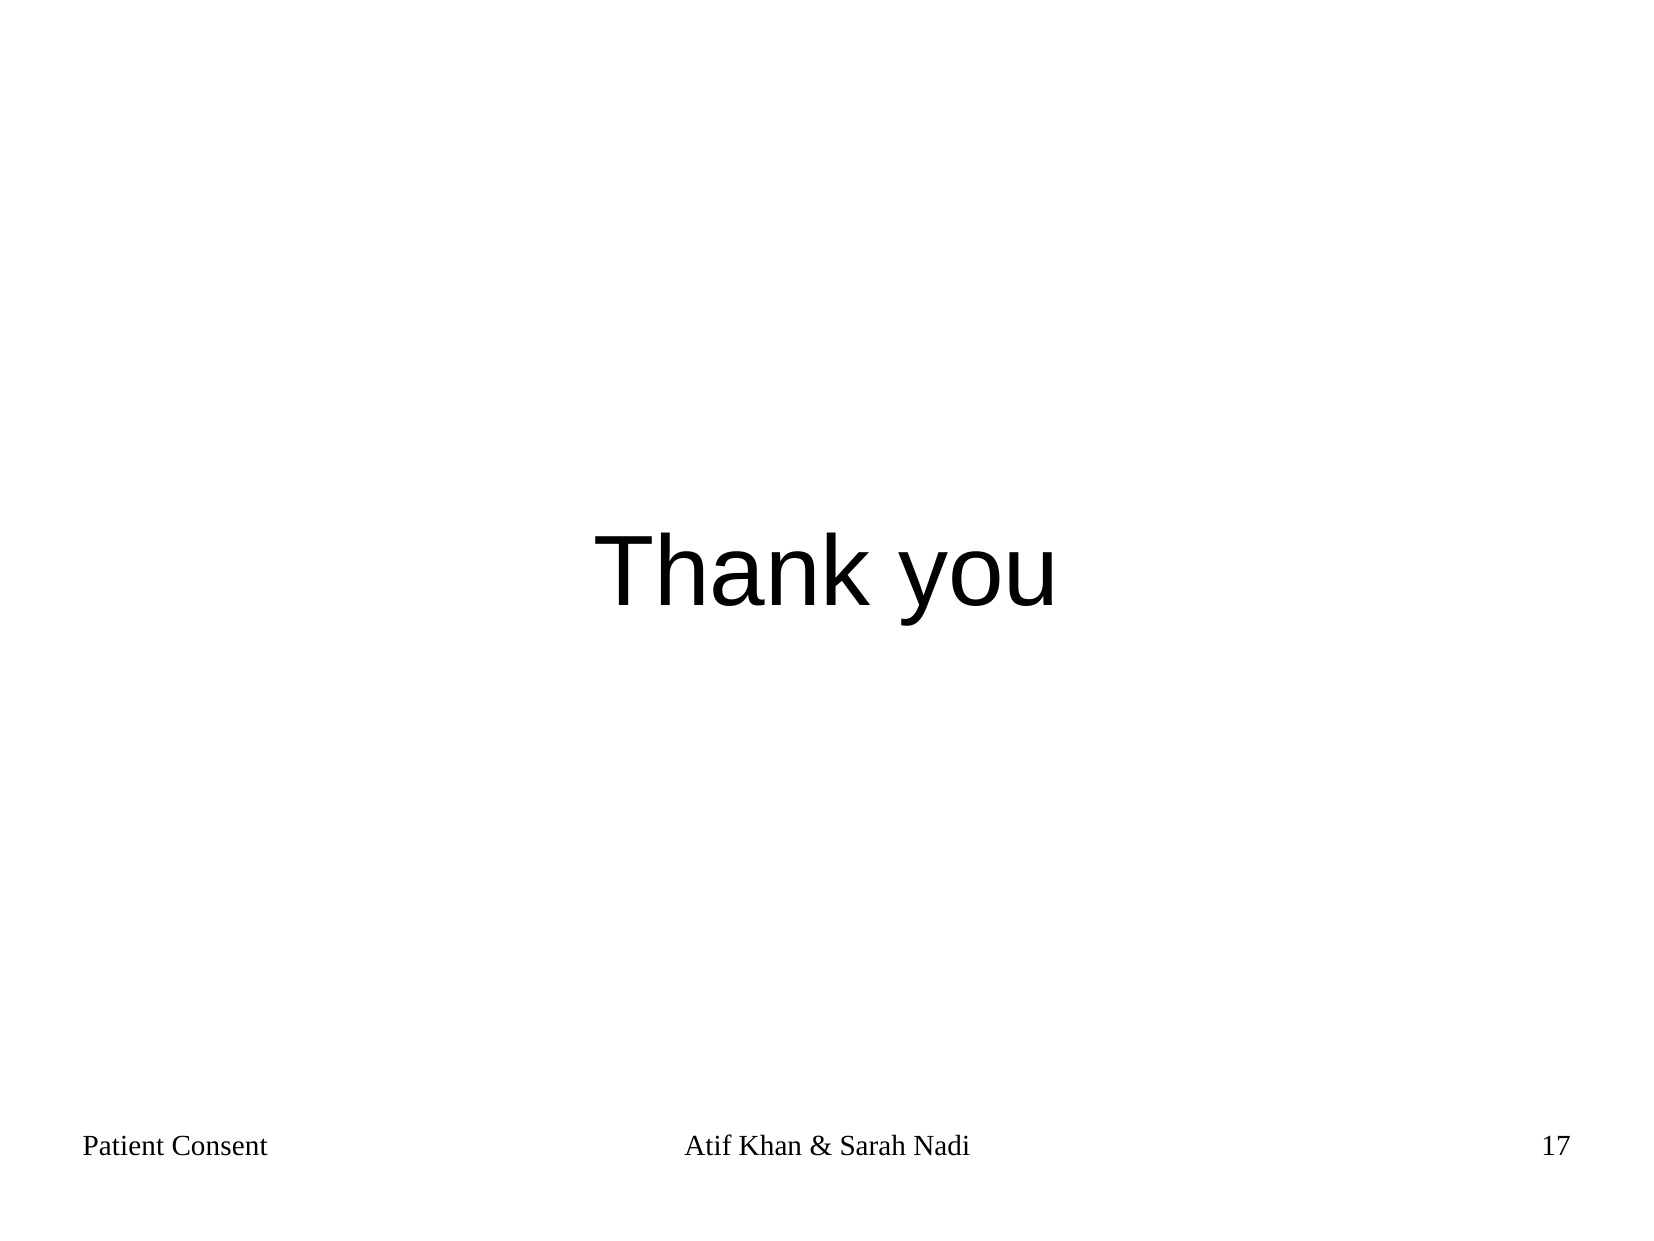

Thank you
Patient Consent
Atif Khan & Sarah Nadi
17